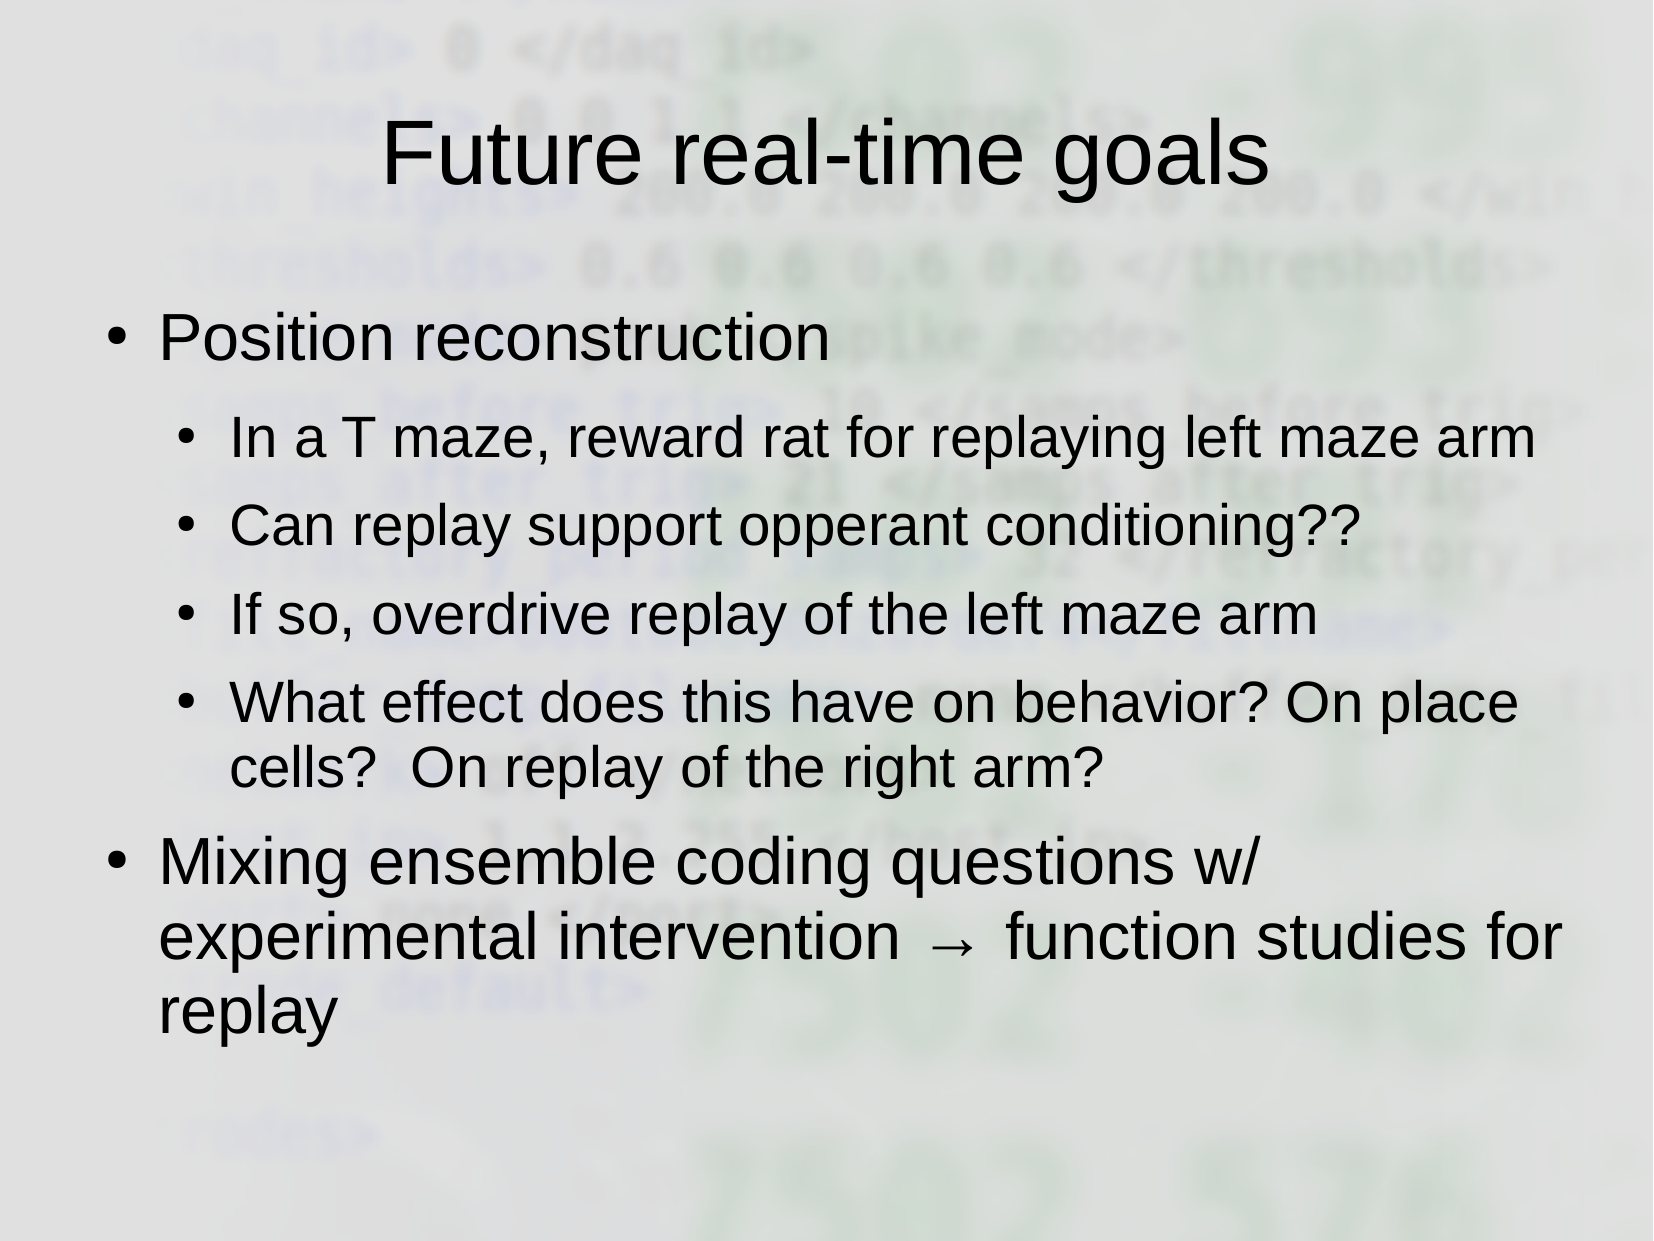

# Future real-time goals
Position reconstruction
In a T maze, reward rat for replaying left maze arm
Can replay support opperant conditioning??
If so, overdrive replay of the left maze arm
What effect does this have on behavior? On place cells? On replay of the right arm?
Mixing ensemble coding questions w/ experimental intervention → function studies for replay